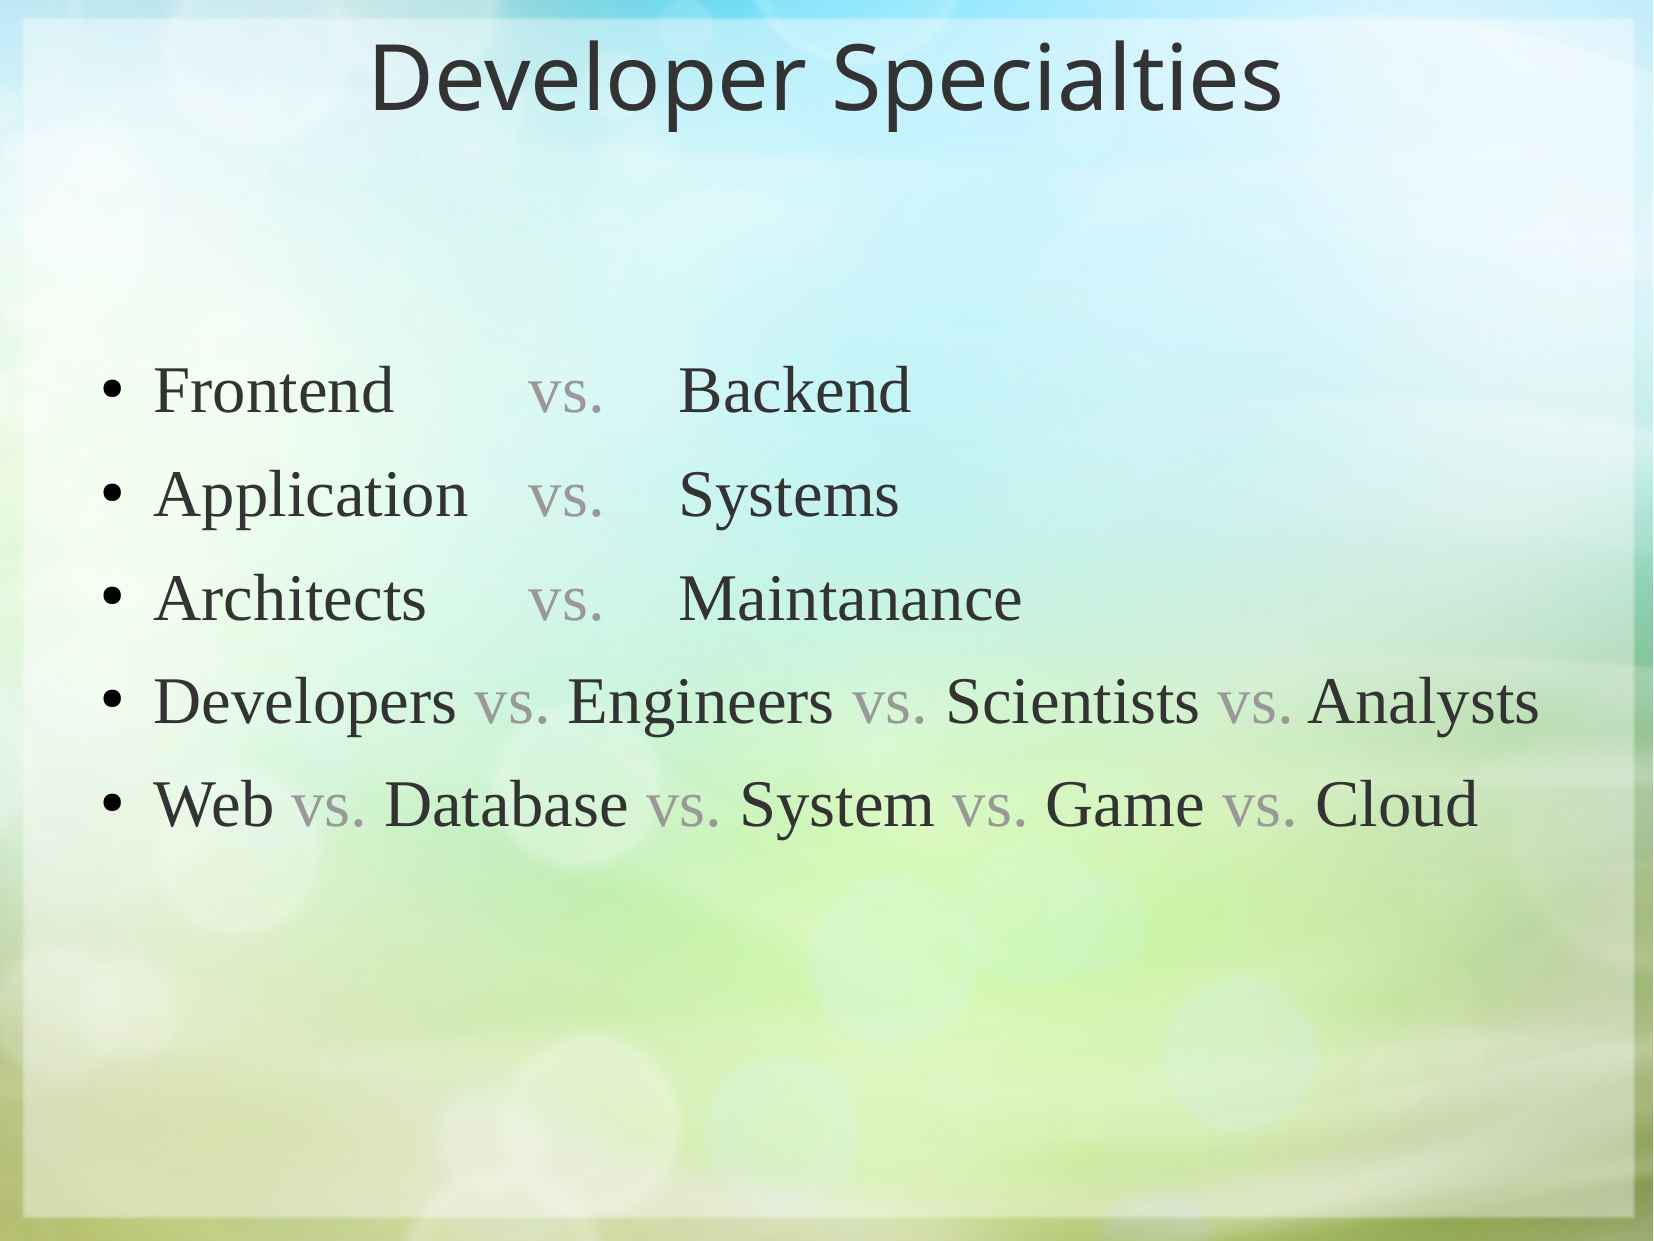

# Developer Specialties
Frontend 		vs. 	Backend
Application 	vs. 	Systems
Architects 		vs. 	Maintanance
Developers vs. Engineers vs. Scientists vs. Analysts
Web vs. Database vs. System vs. Game vs. Cloud